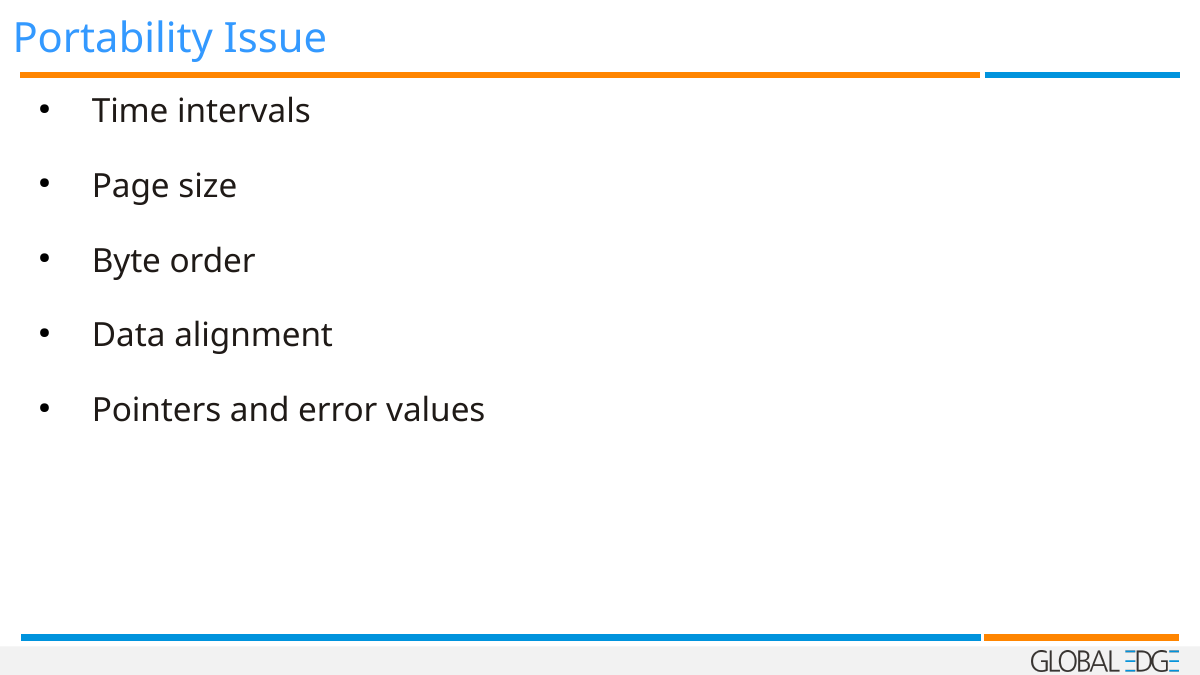

# Portability Issue
Time intervals
Page size
Byte order
Data alignment
Pointers and error values